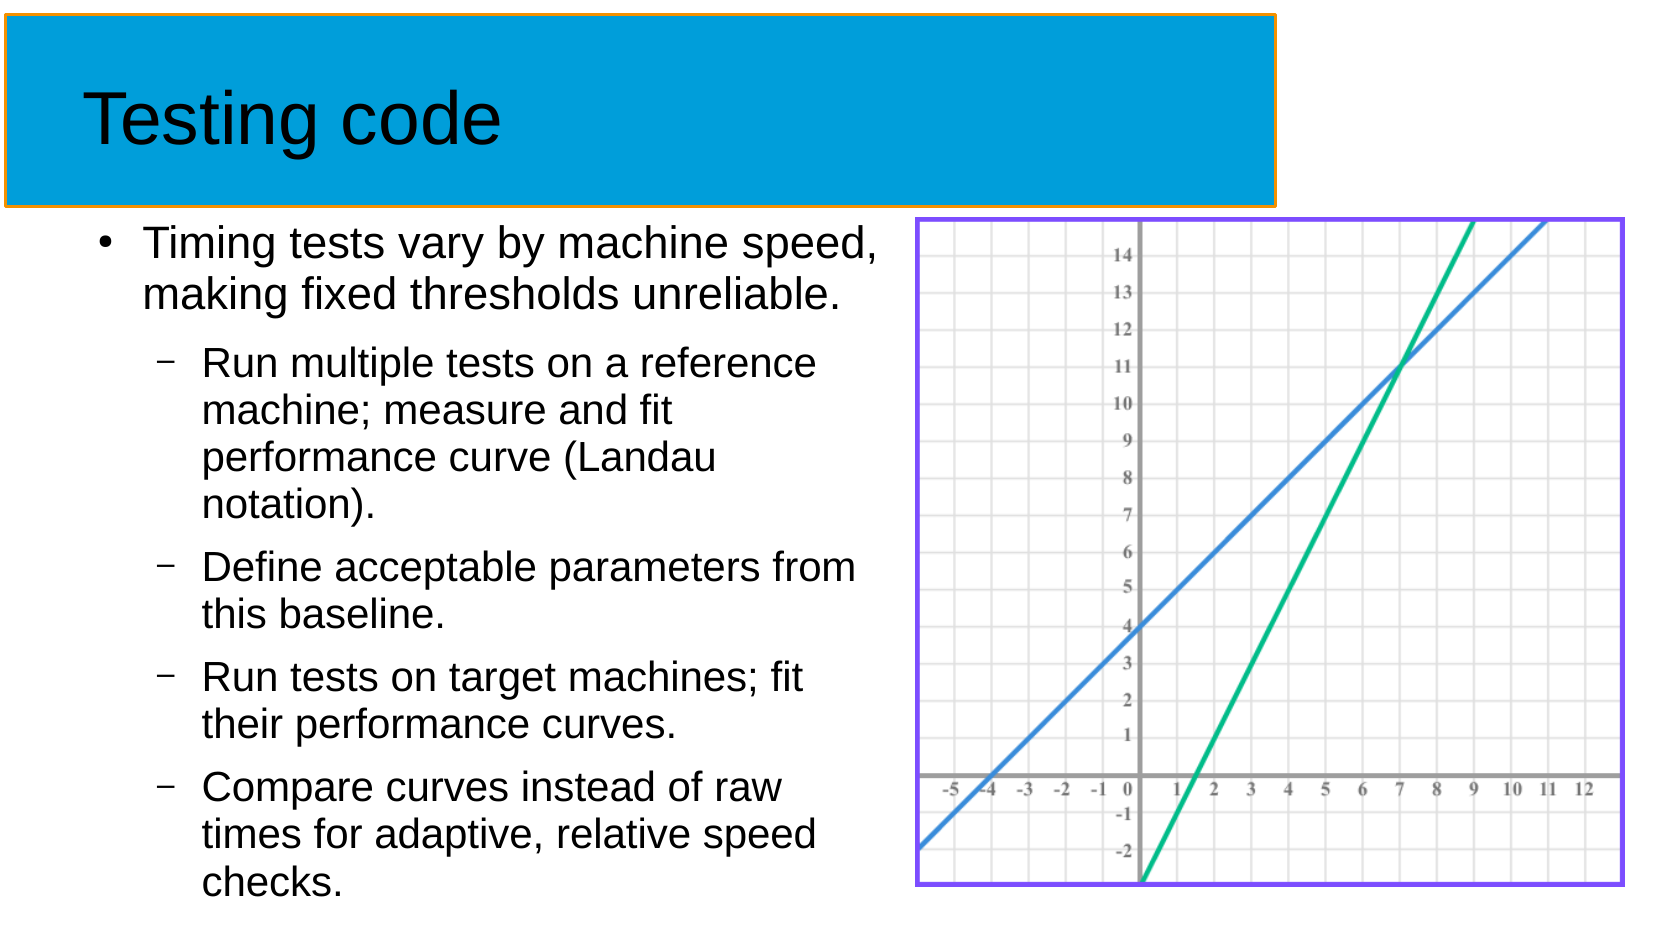

# Testing code
Timing tests vary by machine speed, making fixed thresholds unreliable.
Run multiple tests on a reference machine; measure and fit performance curve (Landau notation).
Define acceptable parameters from this baseline.
Run tests on target machines; fit their performance curves.
Compare curves instead of raw times for adaptive, relative speed checks.